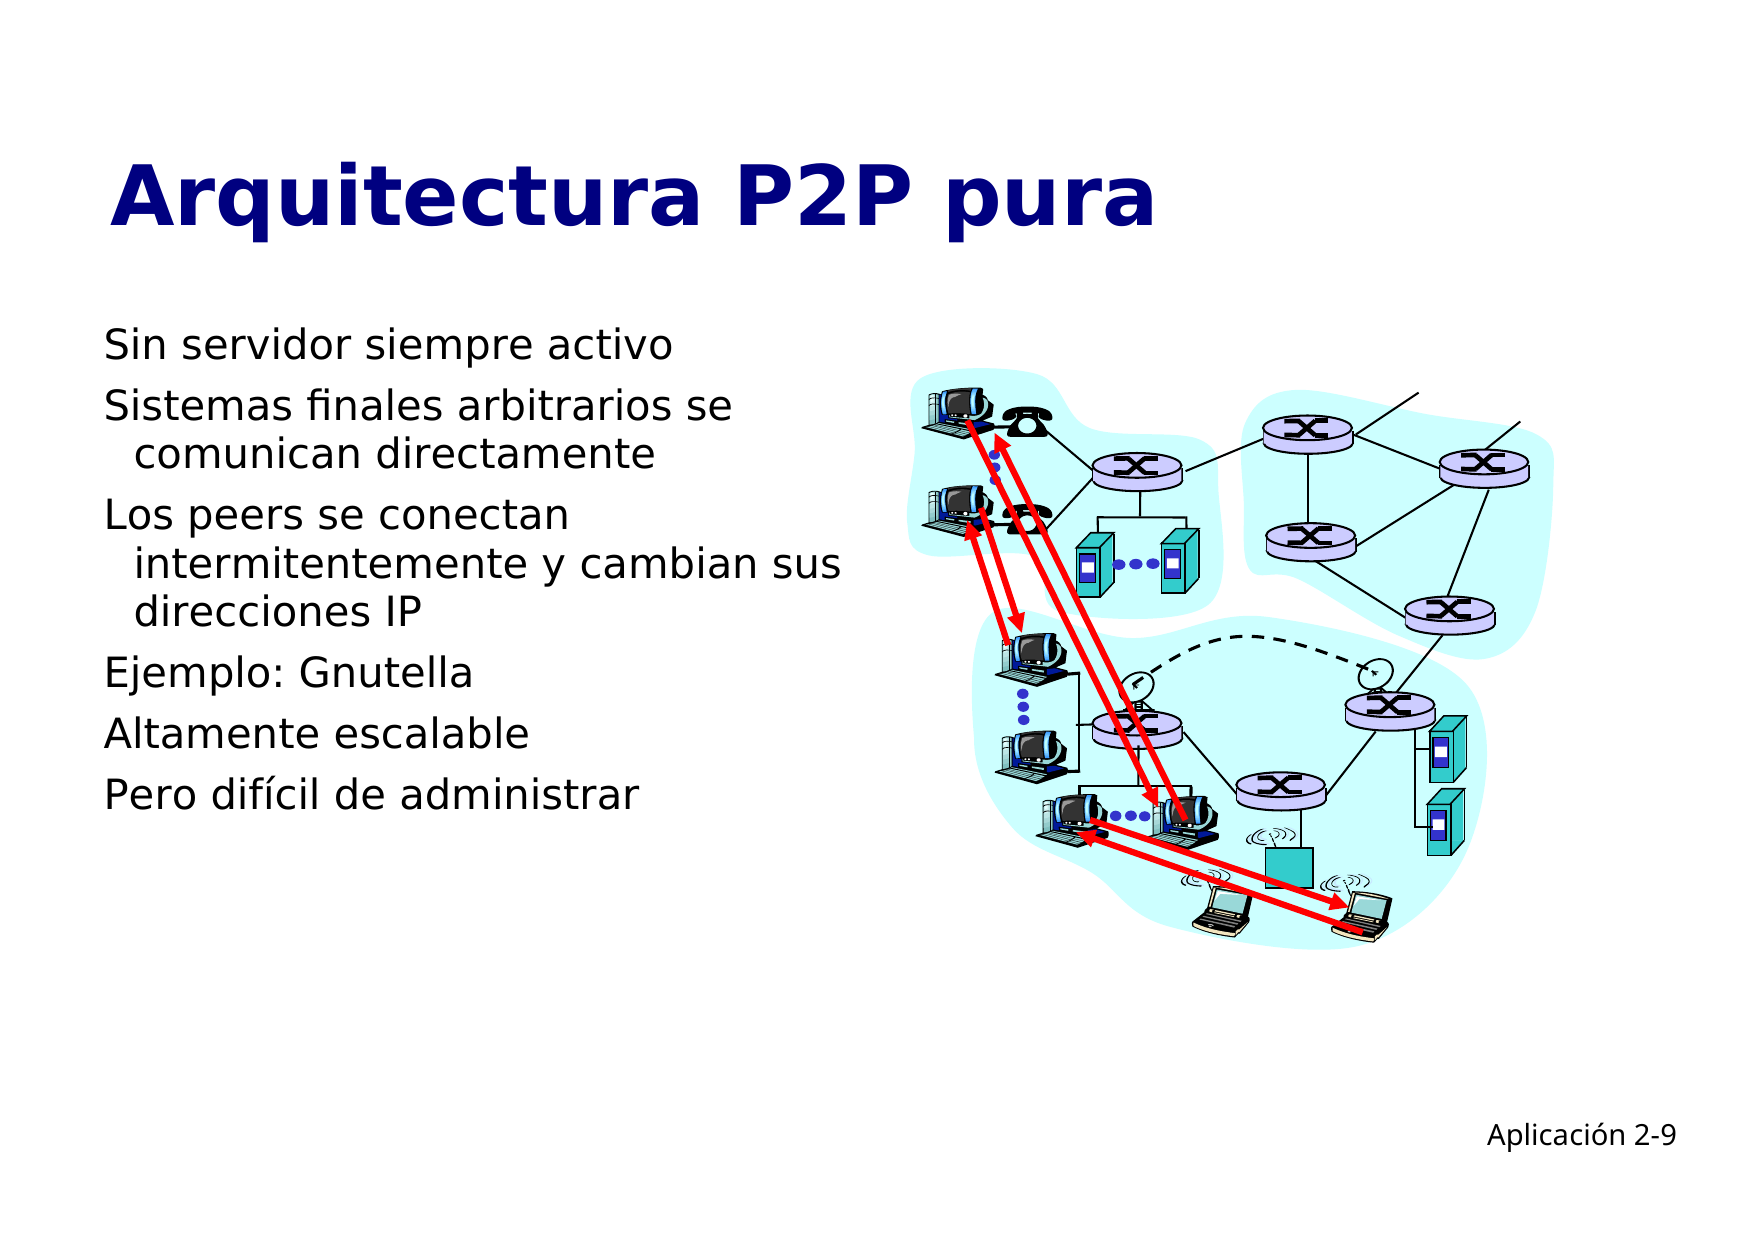

# Arquitectura P2P pura
Sin servidor siempre activo
Sistemas finales arbitrarios se comunican directamente
Los peers se conectan intermitentemente y cambian sus direcciones IP
Ejemplo: Gnutella
Altamente escalable
Pero difícil de administrar